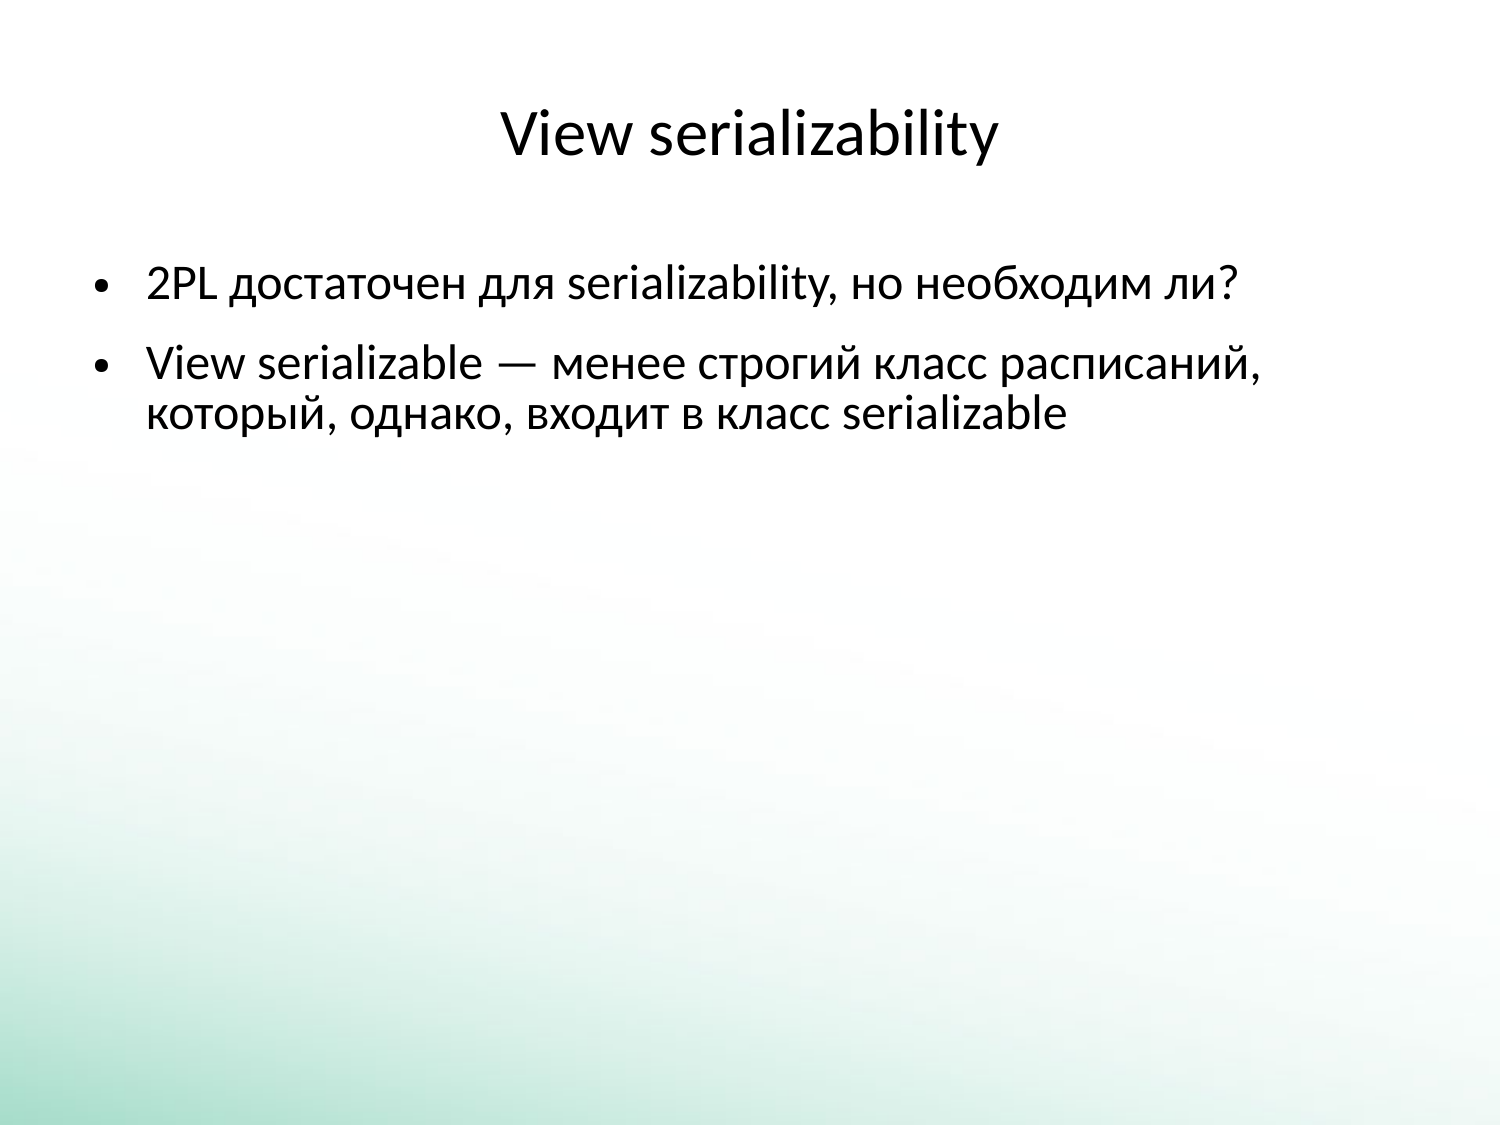

# View serializability
2PL достаточен для serializability, но необходим ли?
View serializable — менее строгий класс раcписаний, который, однако, входит в класс serializable